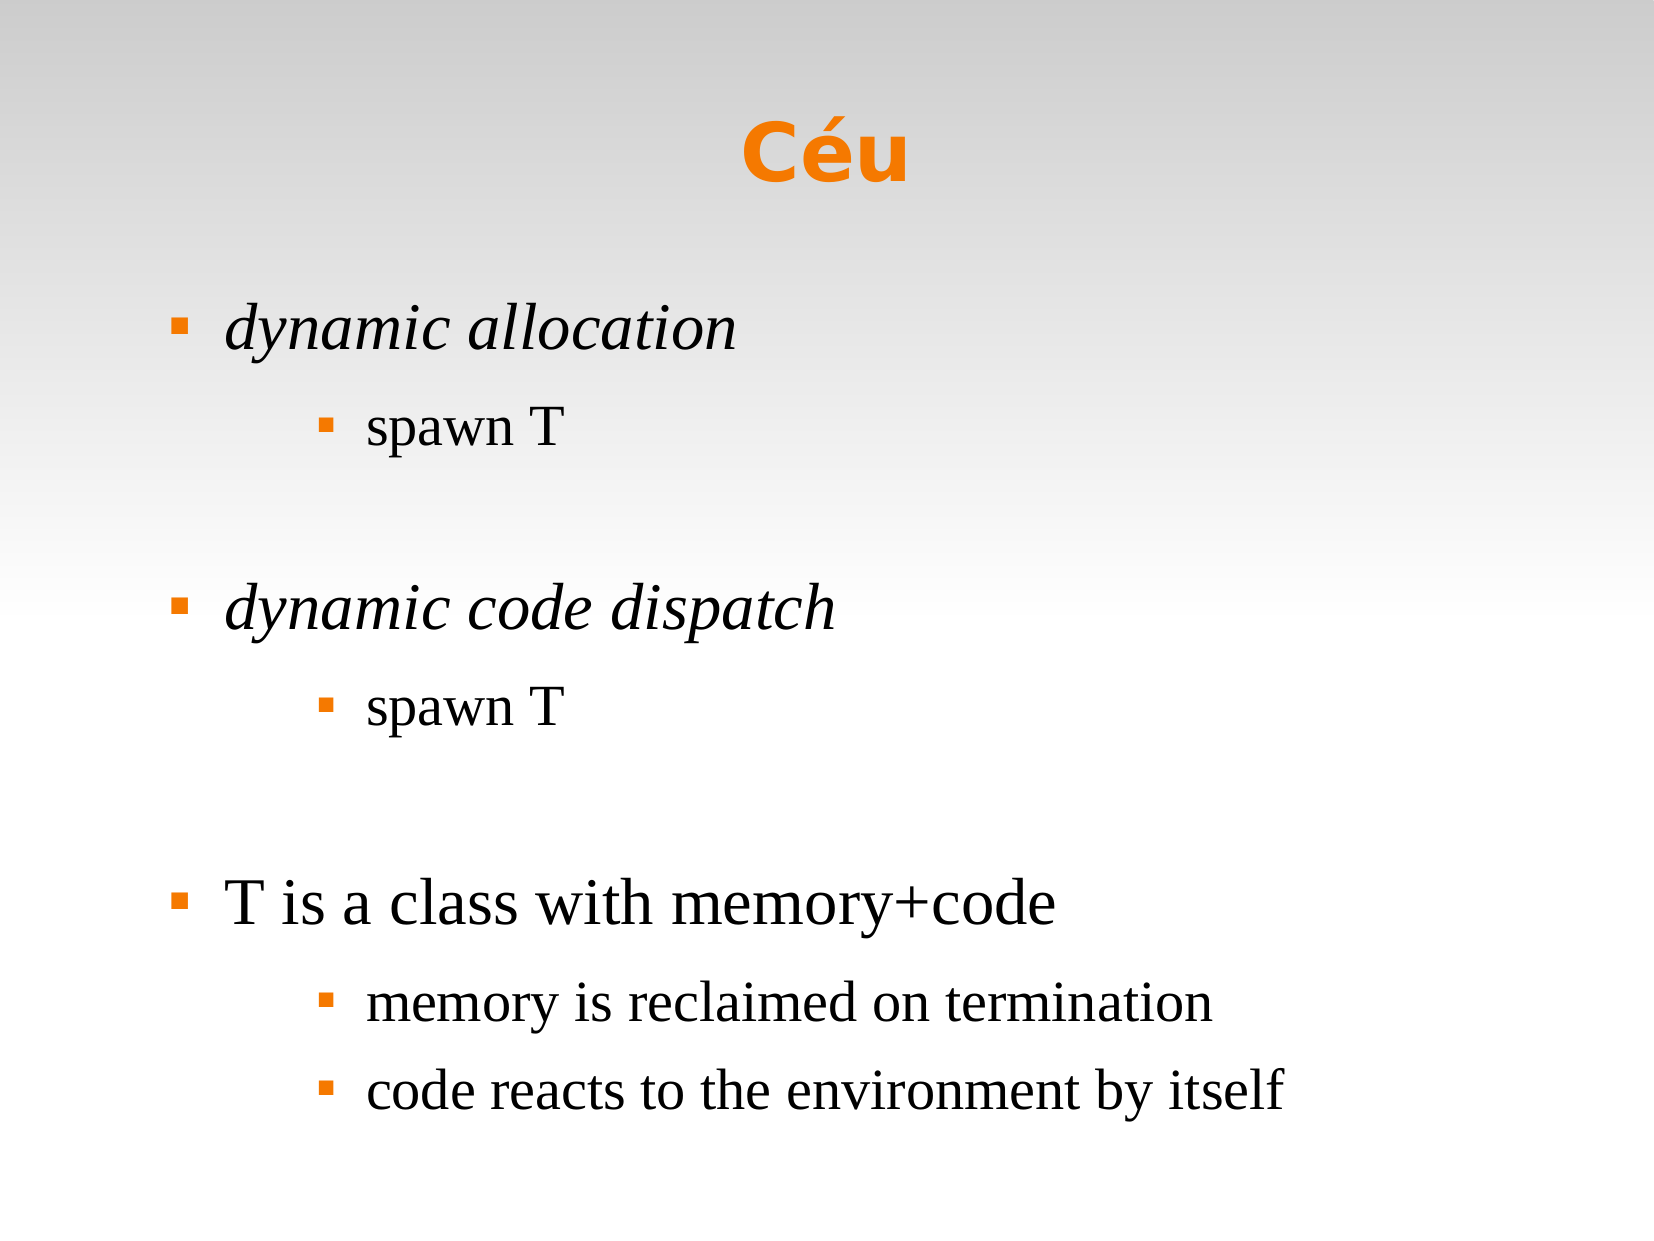

# Céu
dynamic allocation
spawn T
dynamic code dispatch
spawn T
T is a class with memory+code
memory is reclaimed on termination
code reacts to the environment by itself